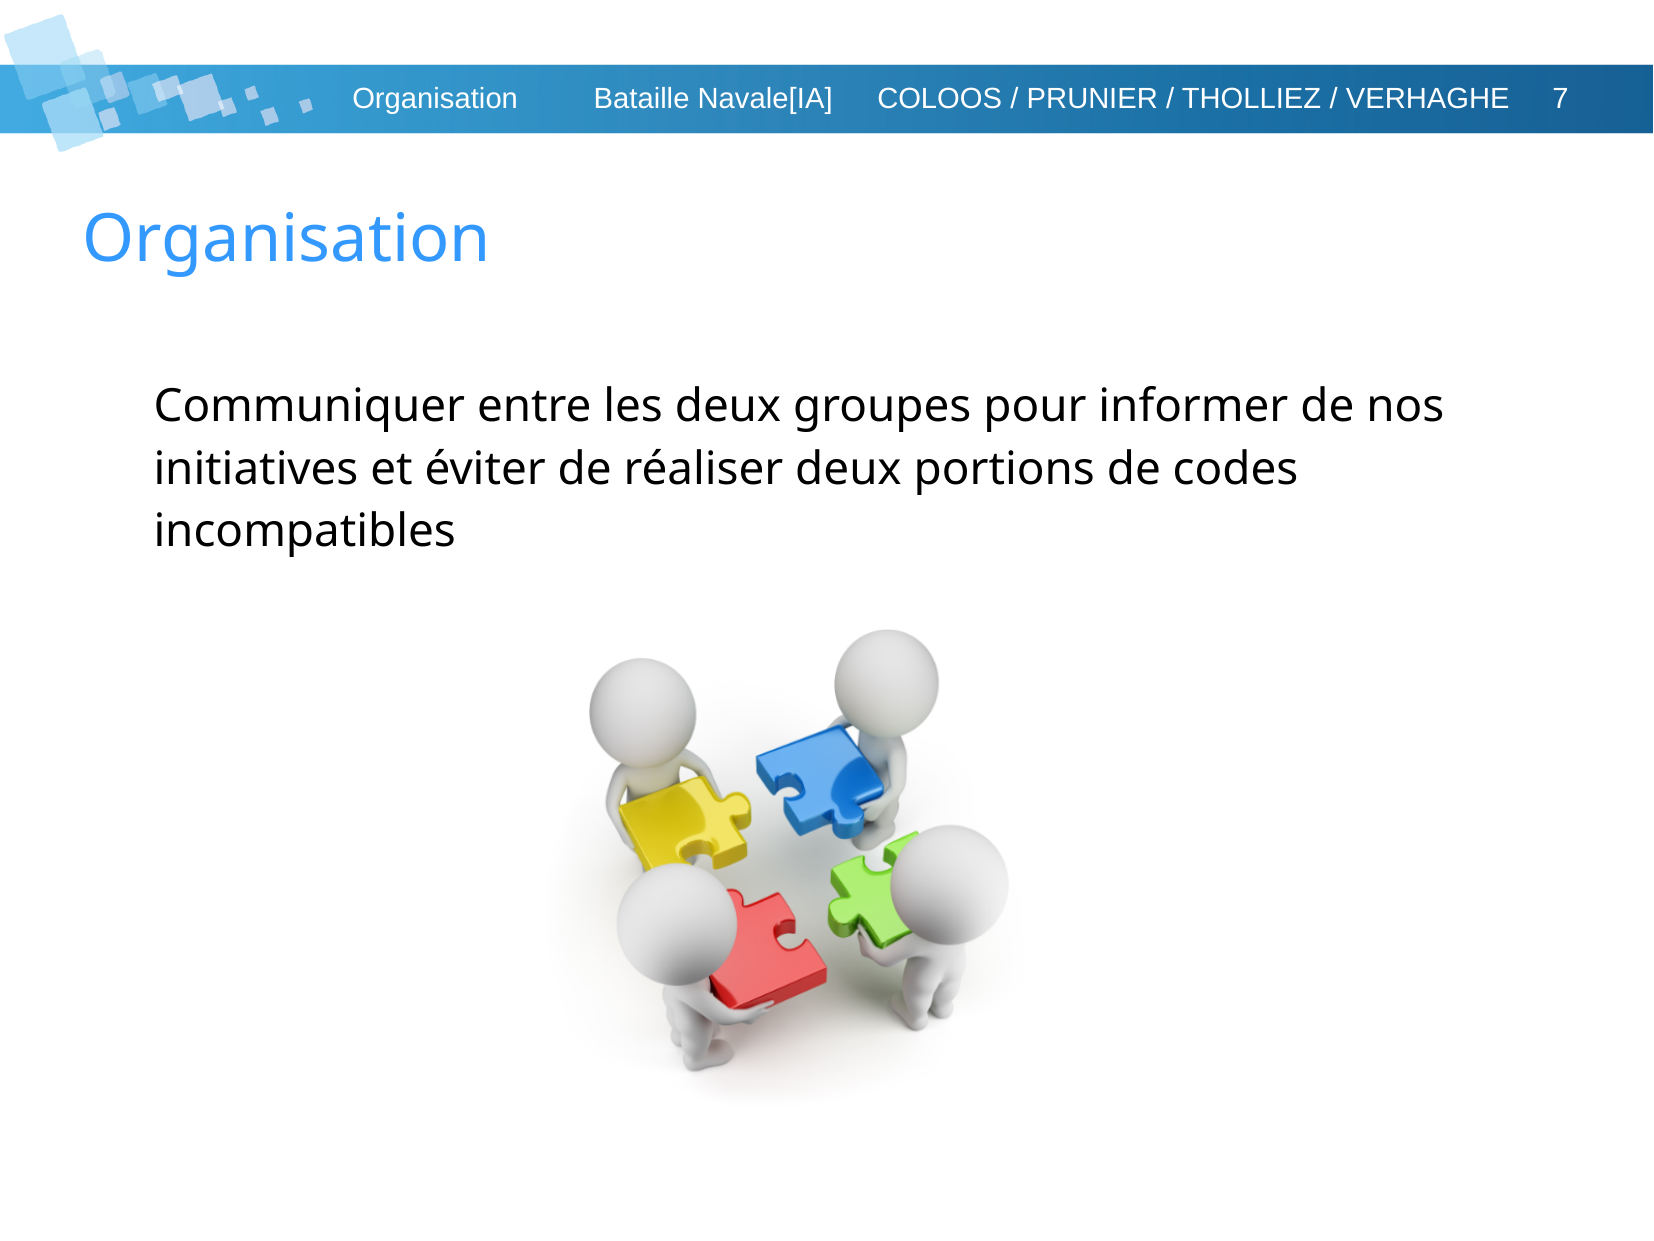

Organisation	 Bataille Navale[IA]	COLOOS / PRUNIER / THOLLIEZ / VERHAGHE 	7
# Organisation
Communiquer entre les deux groupes pour informer de nos initiatives et éviter de réaliser deux portions de codes incompatibles